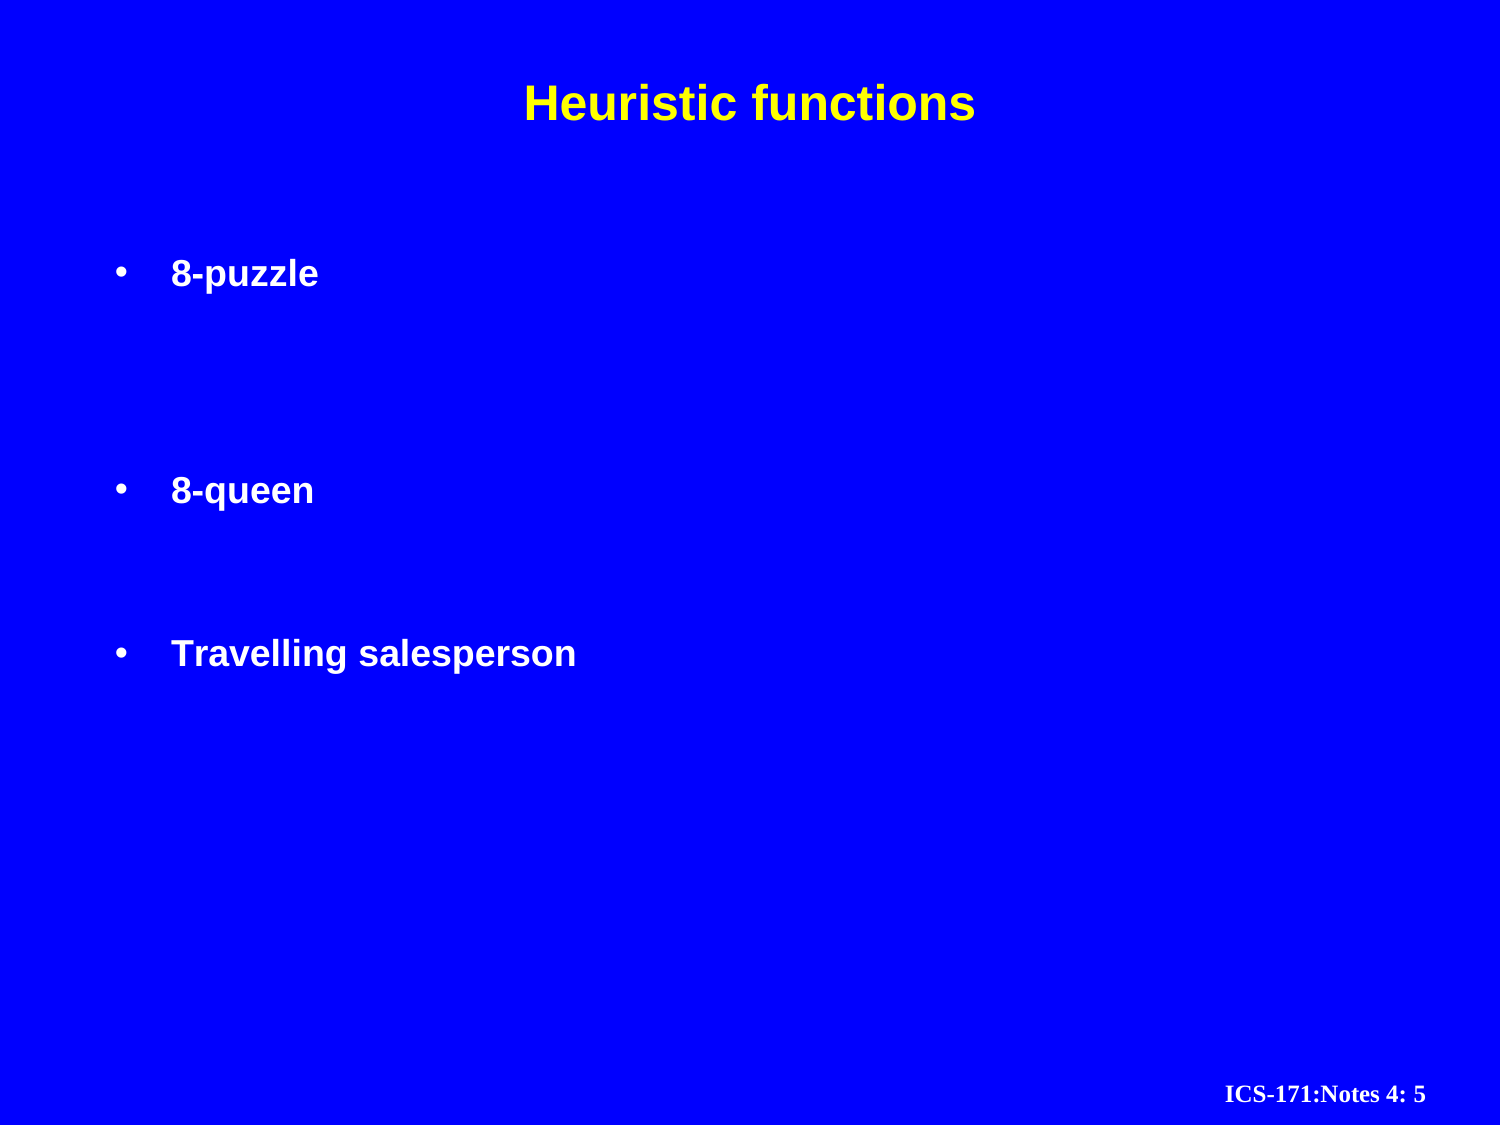

# Heuristic functions
8-puzzle
8-queen
Travelling salesperson